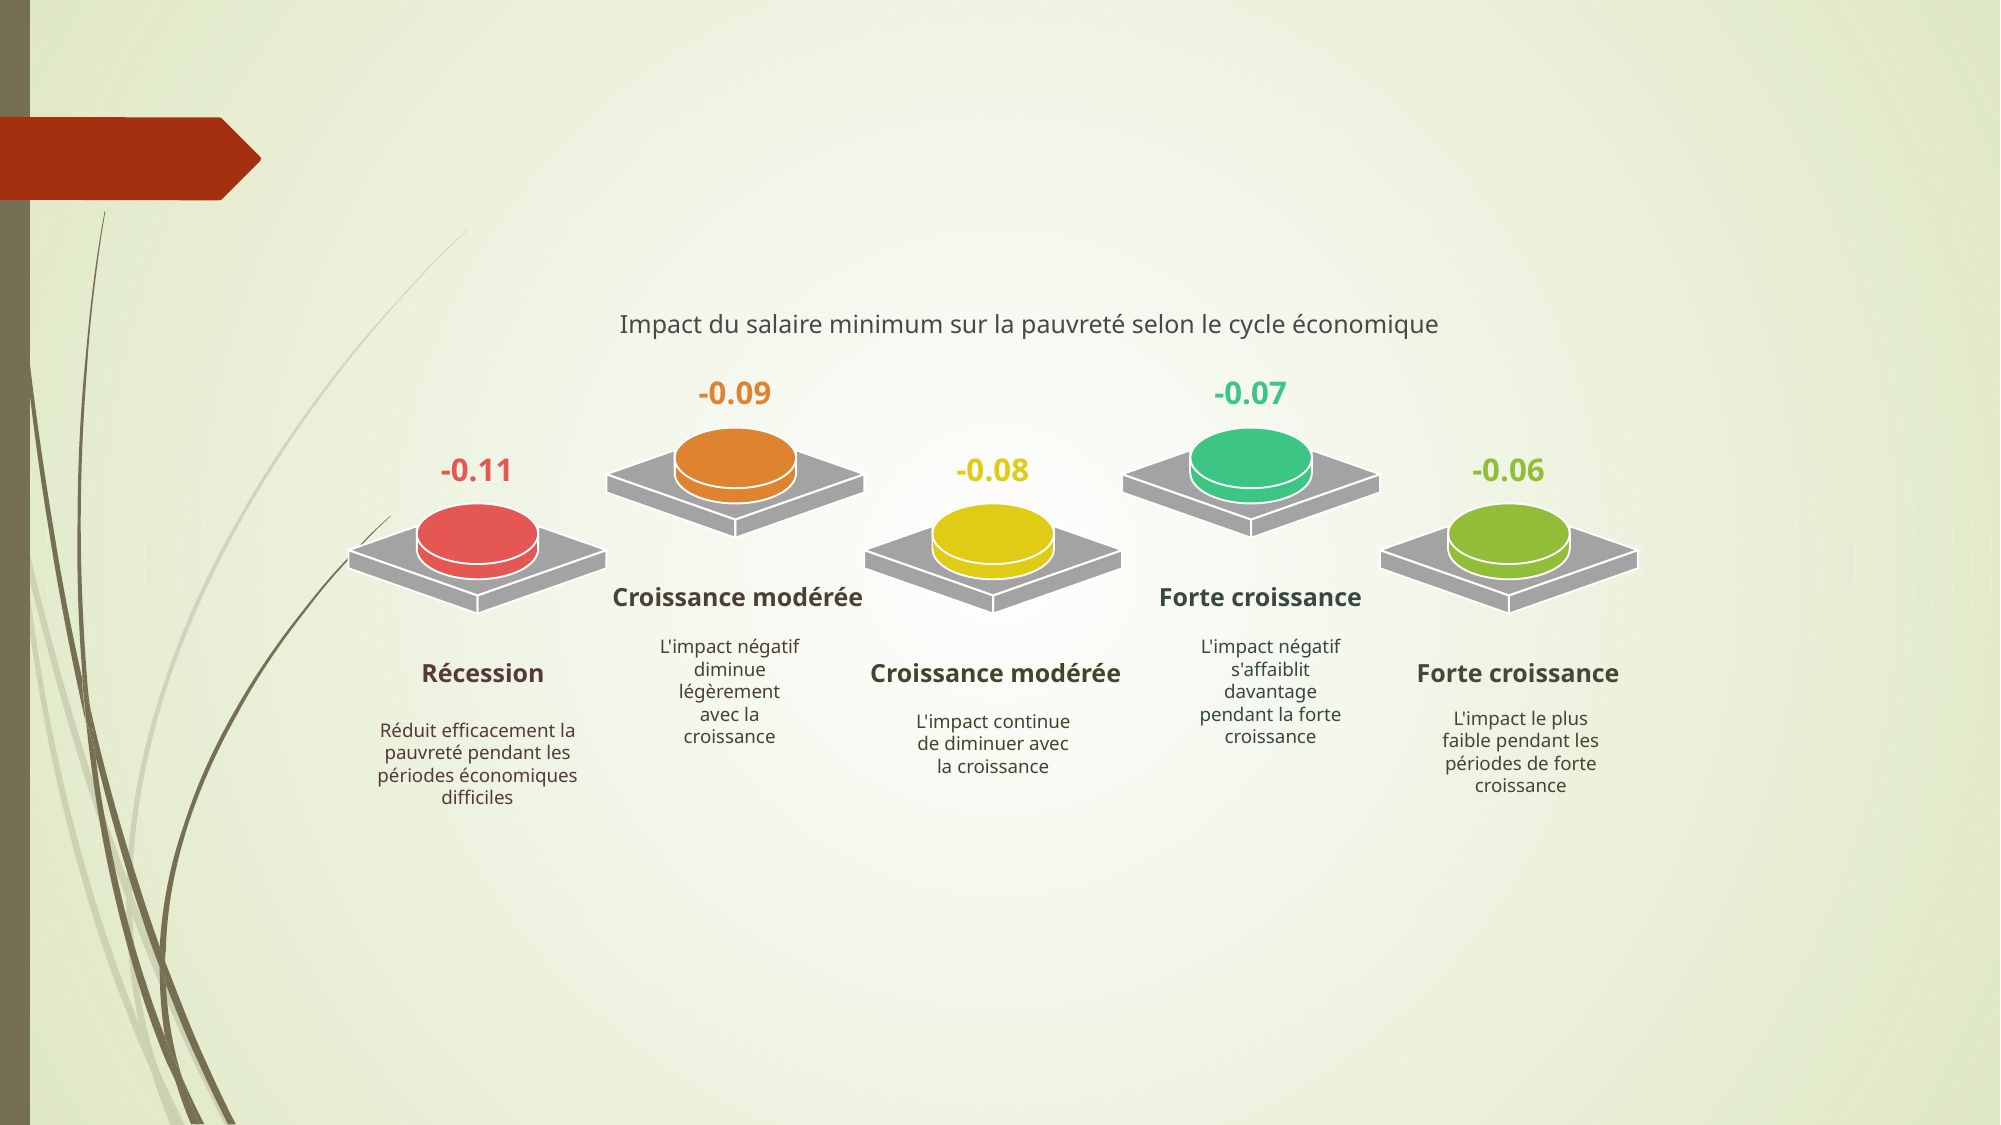

Impact du salaire minimum sur la pauvreté selon le cycle économique
-0.09
-0.07
-0.11
-0.08
-0.06
Croissance modérée
Forte croissance
L'impact négatif diminue légèrement avec la croissance
L'impact négatif s'affaiblit davantage pendant la forte croissance
Récession
Croissance modérée
Forte croissance
L'impact le plus faible pendant les périodes de forte croissance
L'impact continue de diminuer avec la croissance
Réduit efficacement la pauvreté pendant les périodes économiques difficiles